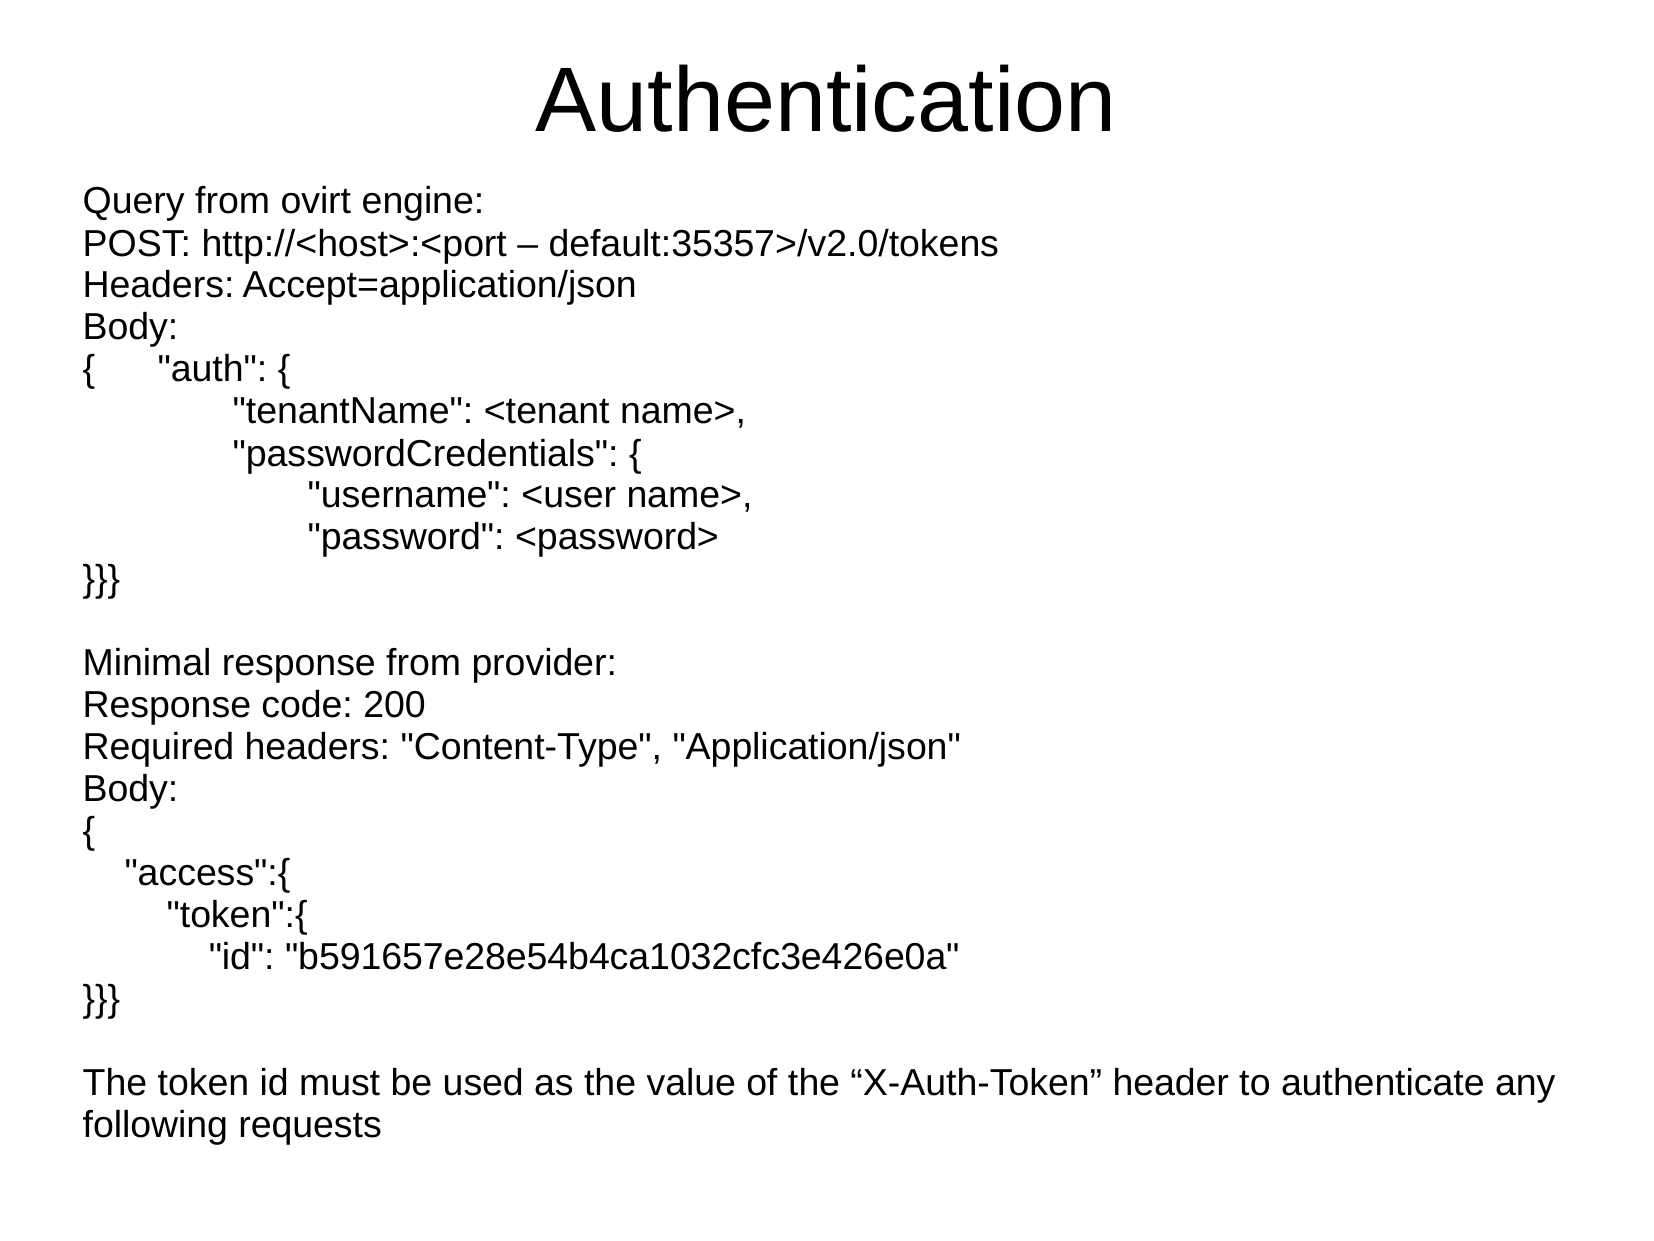

# Authentication
Query from ovirt engine:
POST: http://<host>:<port – default:35357>/v2.0/tokens
Headers: Accept=application/json
Body:
{	"auth": {
 		"tenantName": <tenant name>,
 		"passwordCredentials": {
 			"username": <user name>,
 			"password": <password>
}}}
Minimal response from provider:
Response code: 200
Required headers: "Content-Type", "Application/json"
Body:
{
 "access":{
 "token":{
 "id": "b591657e28e54b4ca1032cfc3e426e0a"
}}}
The token id must be used as the value of the “X-Auth-Token” header to authenticate any following requests